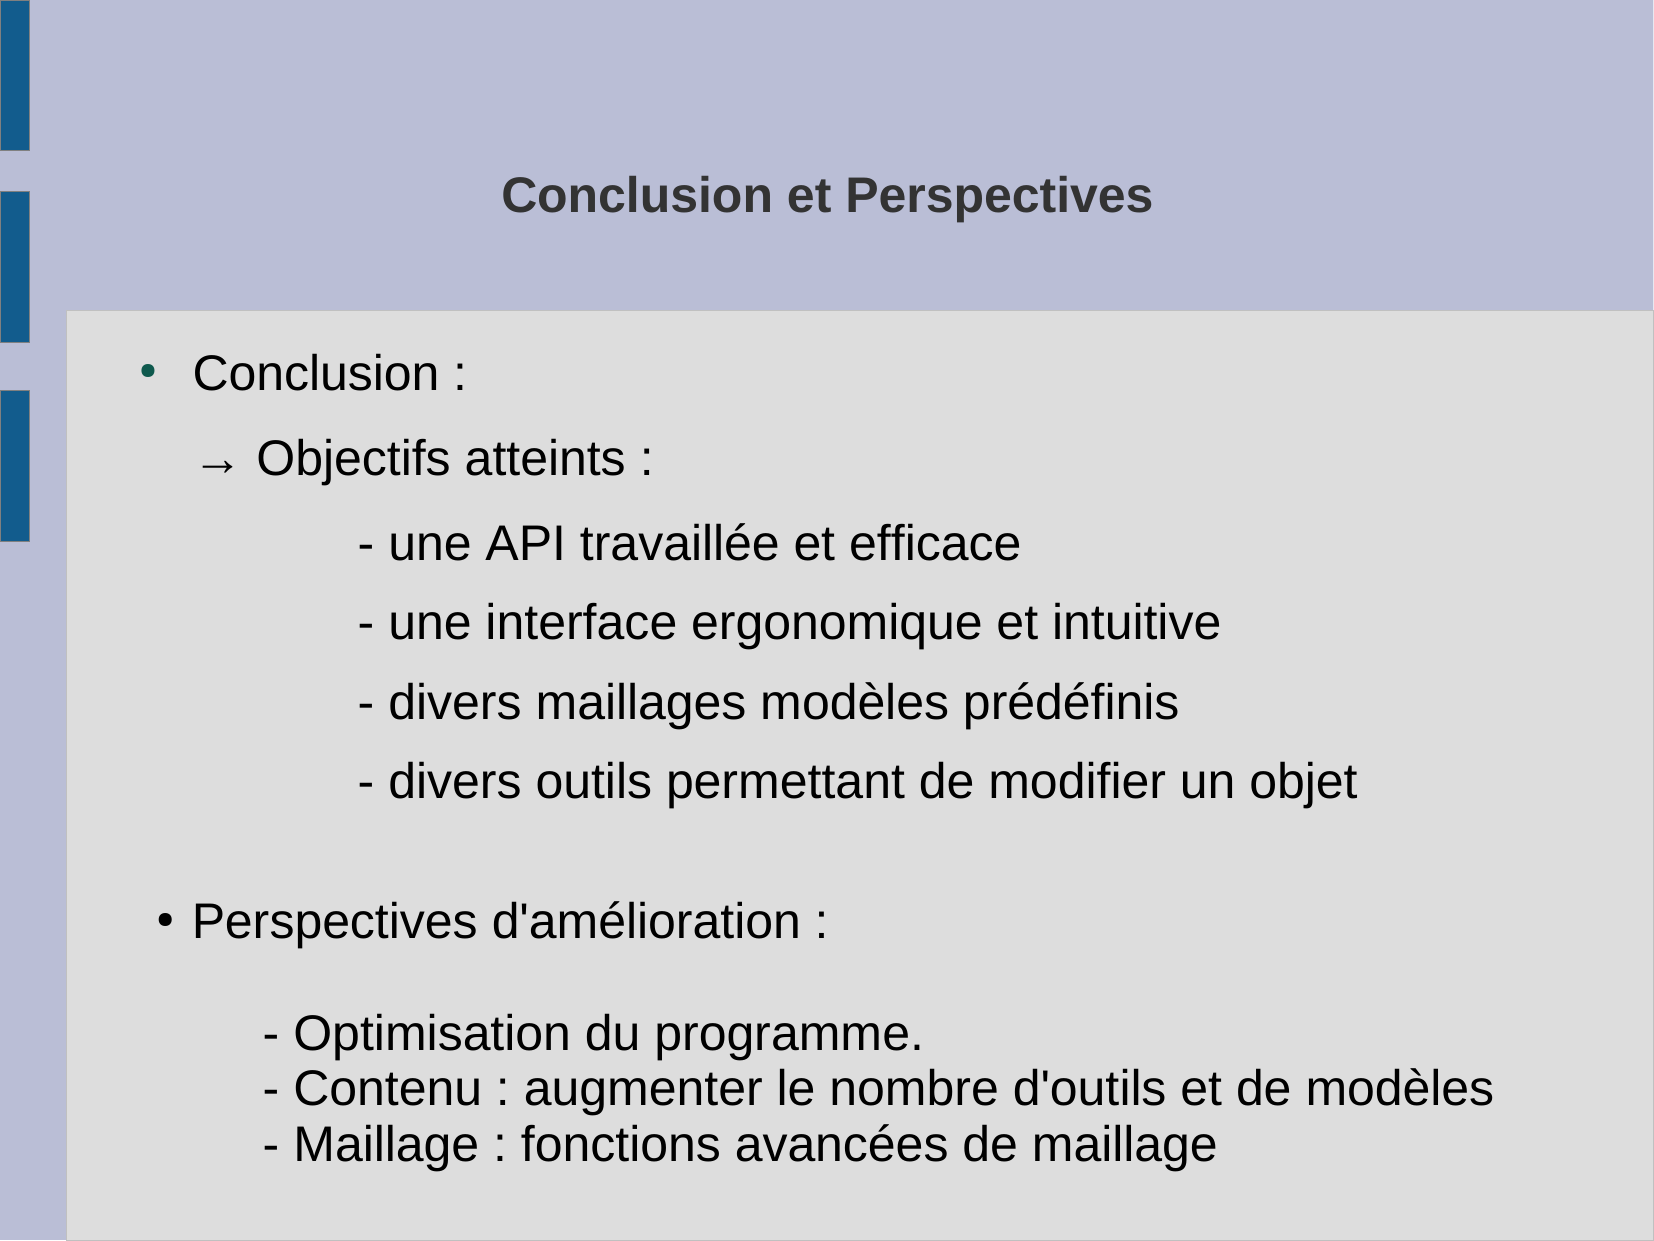

# Conclusion et Perspectives
Conclusion :
→ Objectifs atteints :
- une API travaillée et efficace
- une interface ergonomique et intuitive
- divers maillages modèles prédéfinis
- divers outils permettant de modifier un objet
Perspectives d'amélioration :
- Optimisation du programme.
- Contenu : augmenter le nombre d'outils et de modèles
- Maillage : fonctions avancées de maillage